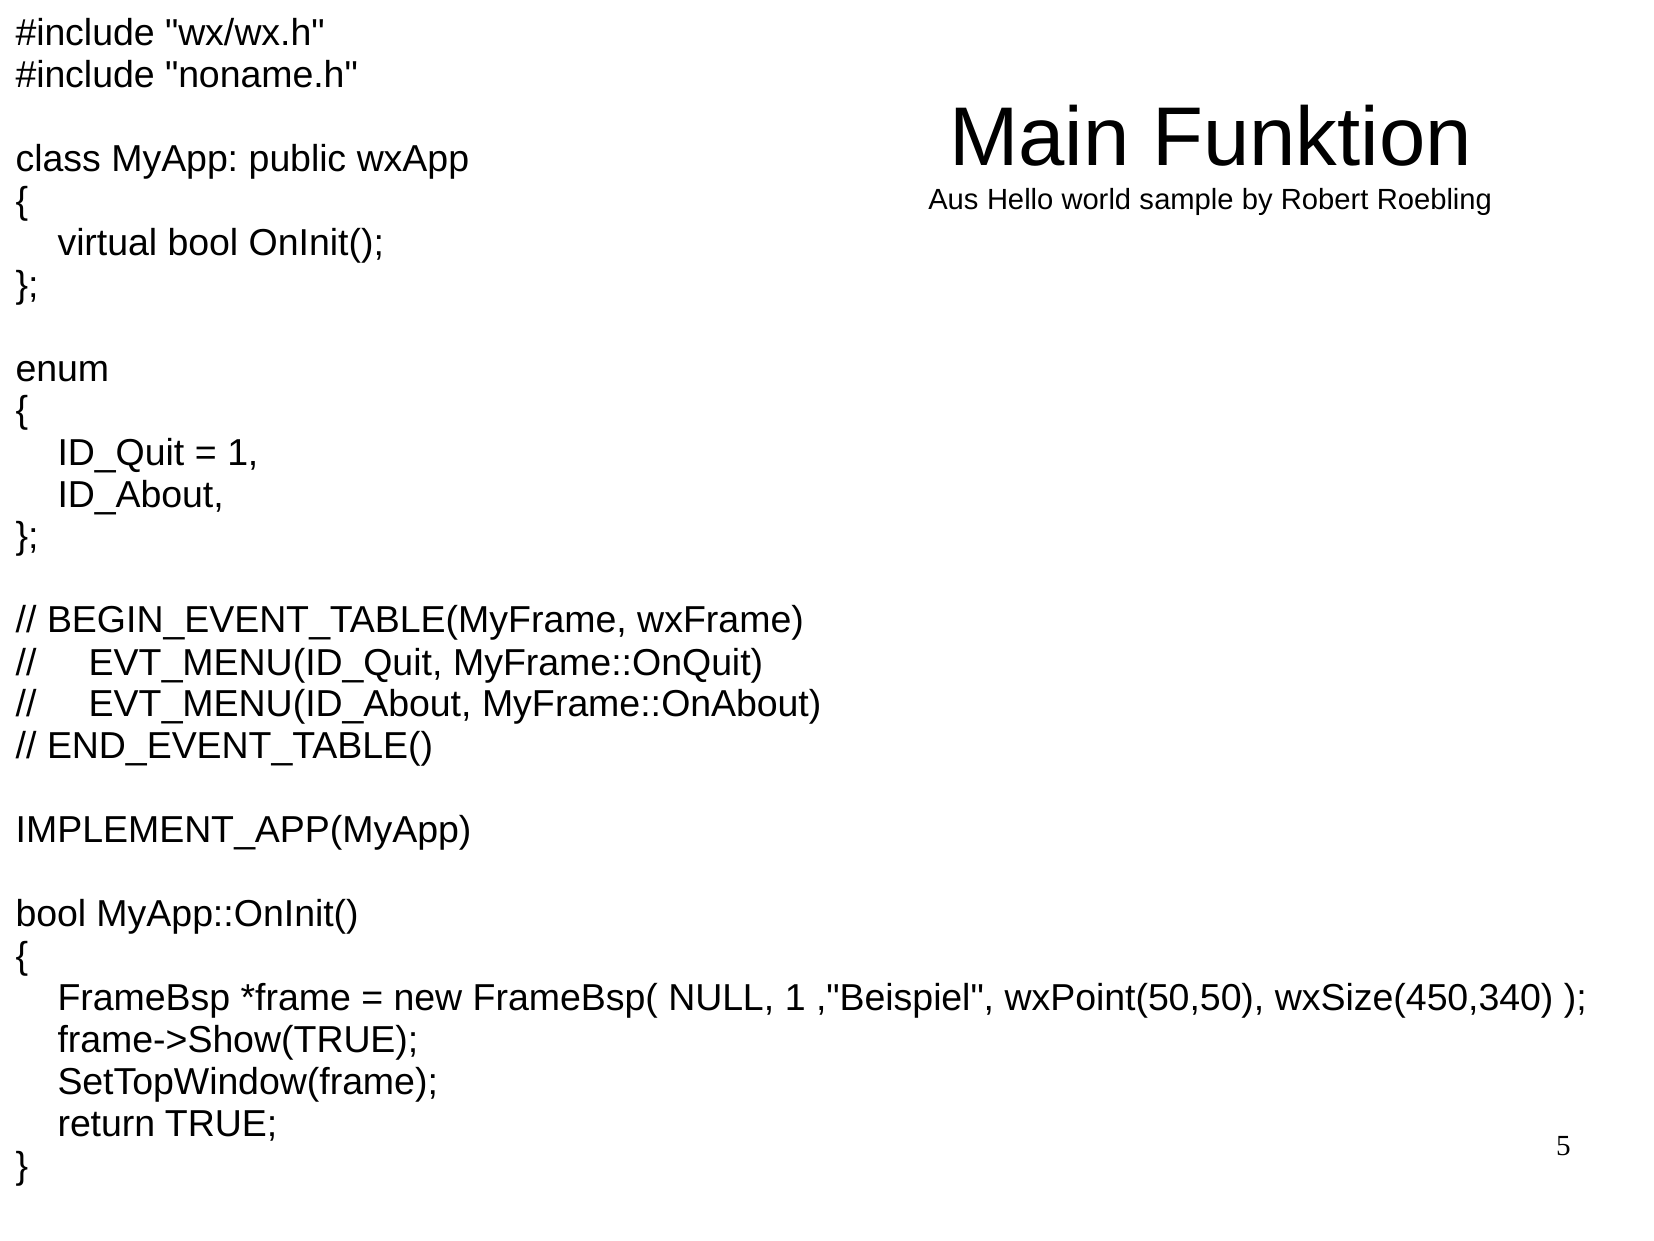

#include "wx/wx.h"
#include "noname.h"
class MyApp: public wxApp
{
 virtual bool OnInit();
};
enum
{
 ID_Quit = 1,
 ID_About,
};
// BEGIN_EVENT_TABLE(MyFrame, wxFrame)
// EVT_MENU(ID_Quit, MyFrame::OnQuit)
// EVT_MENU(ID_About, MyFrame::OnAbout)
// END_EVENT_TABLE()
IMPLEMENT_APP(MyApp)
bool MyApp::OnInit()
{
 FrameBsp *frame = new FrameBsp( NULL, 1 ,"Beispiel", wxPoint(50,50), wxSize(450,340) );
 frame->Show(TRUE);
 SetTopWindow(frame);
 return TRUE;
}
Main Funktion
Aus Hello world sample by Robert Roebling
5